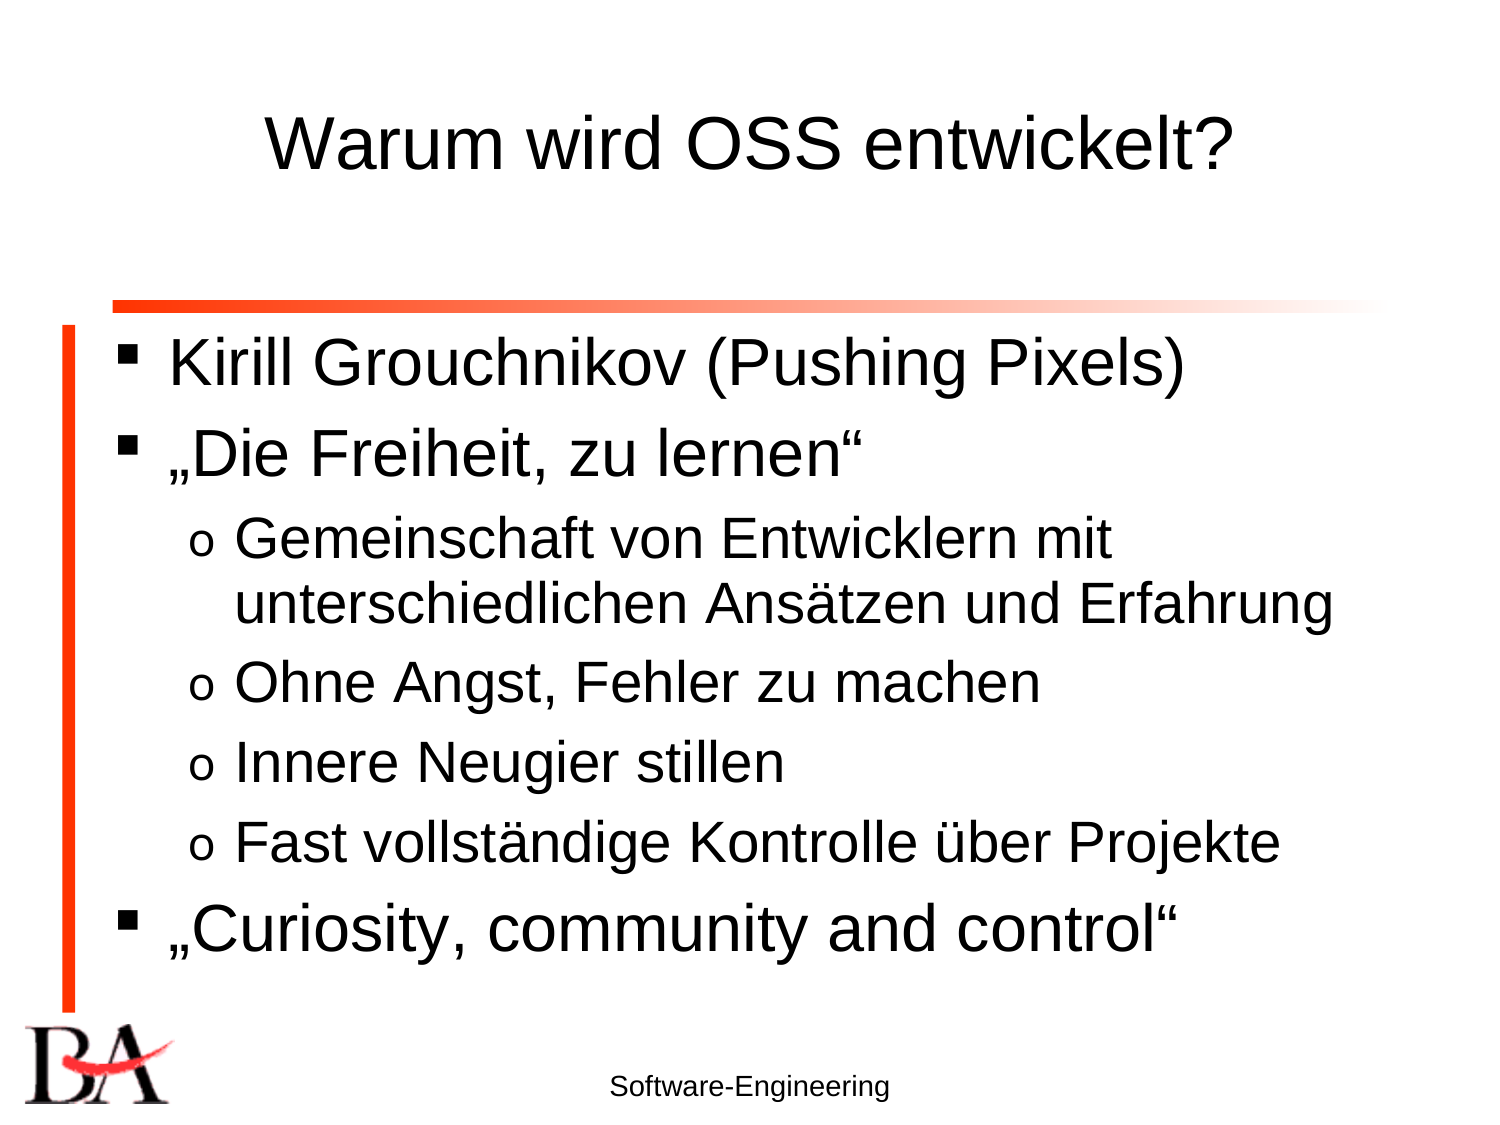

# Warum wird OSS entwickelt?
Kirill Grouchnikov (Pushing Pixels)
„Die Freiheit, zu lernen“
Gemeinschaft von Entwicklern mit unterschiedlichen Ansätzen und Erfahrung
Ohne Angst, Fehler zu machen
Innere Neugier stillen
Fast vollständige Kontrolle über Projekte
„Curiosity, community and control“